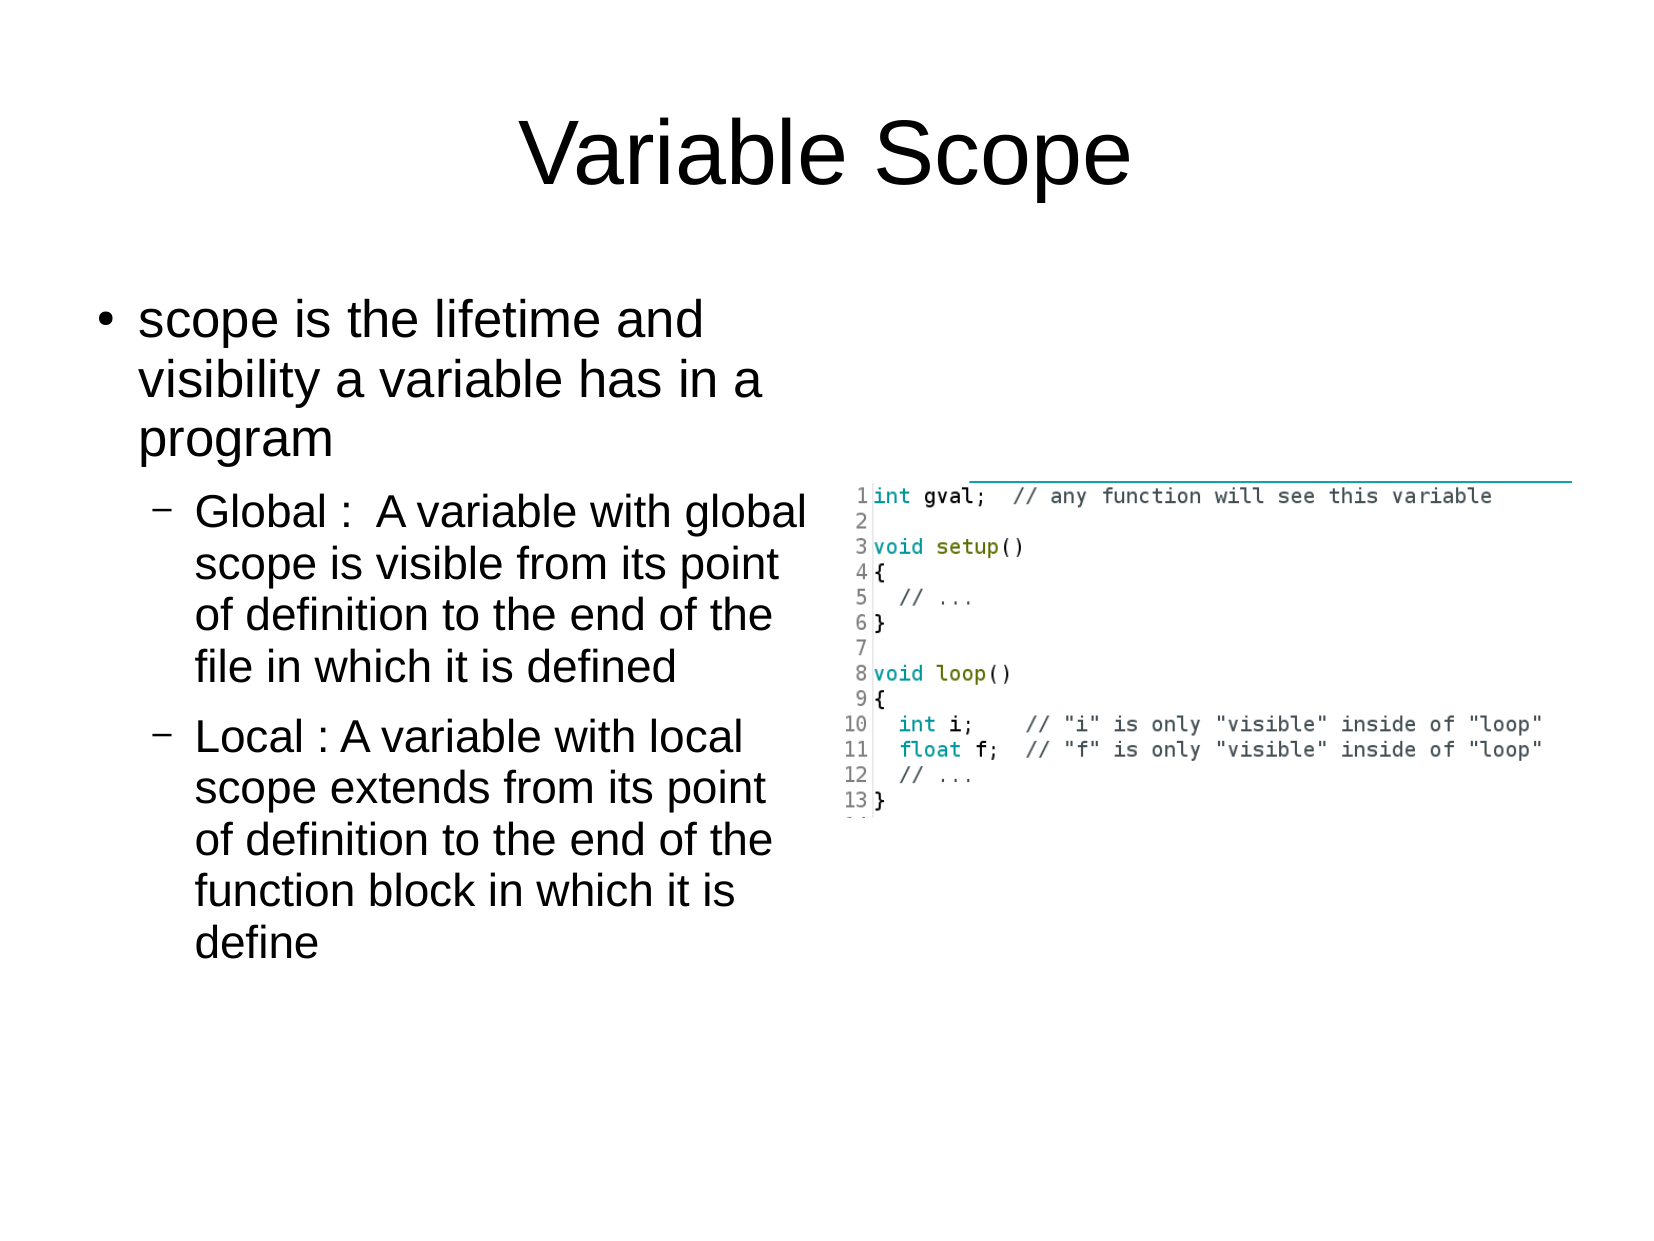

# Variable Scope
scope is the lifetime and visibility a variable has in a program
Global : A variable with global scope is visible from its point of definition to the end of the file in which it is defined
Local : A variable with local scope extends from its point of definition to the end of the function block in which it is define